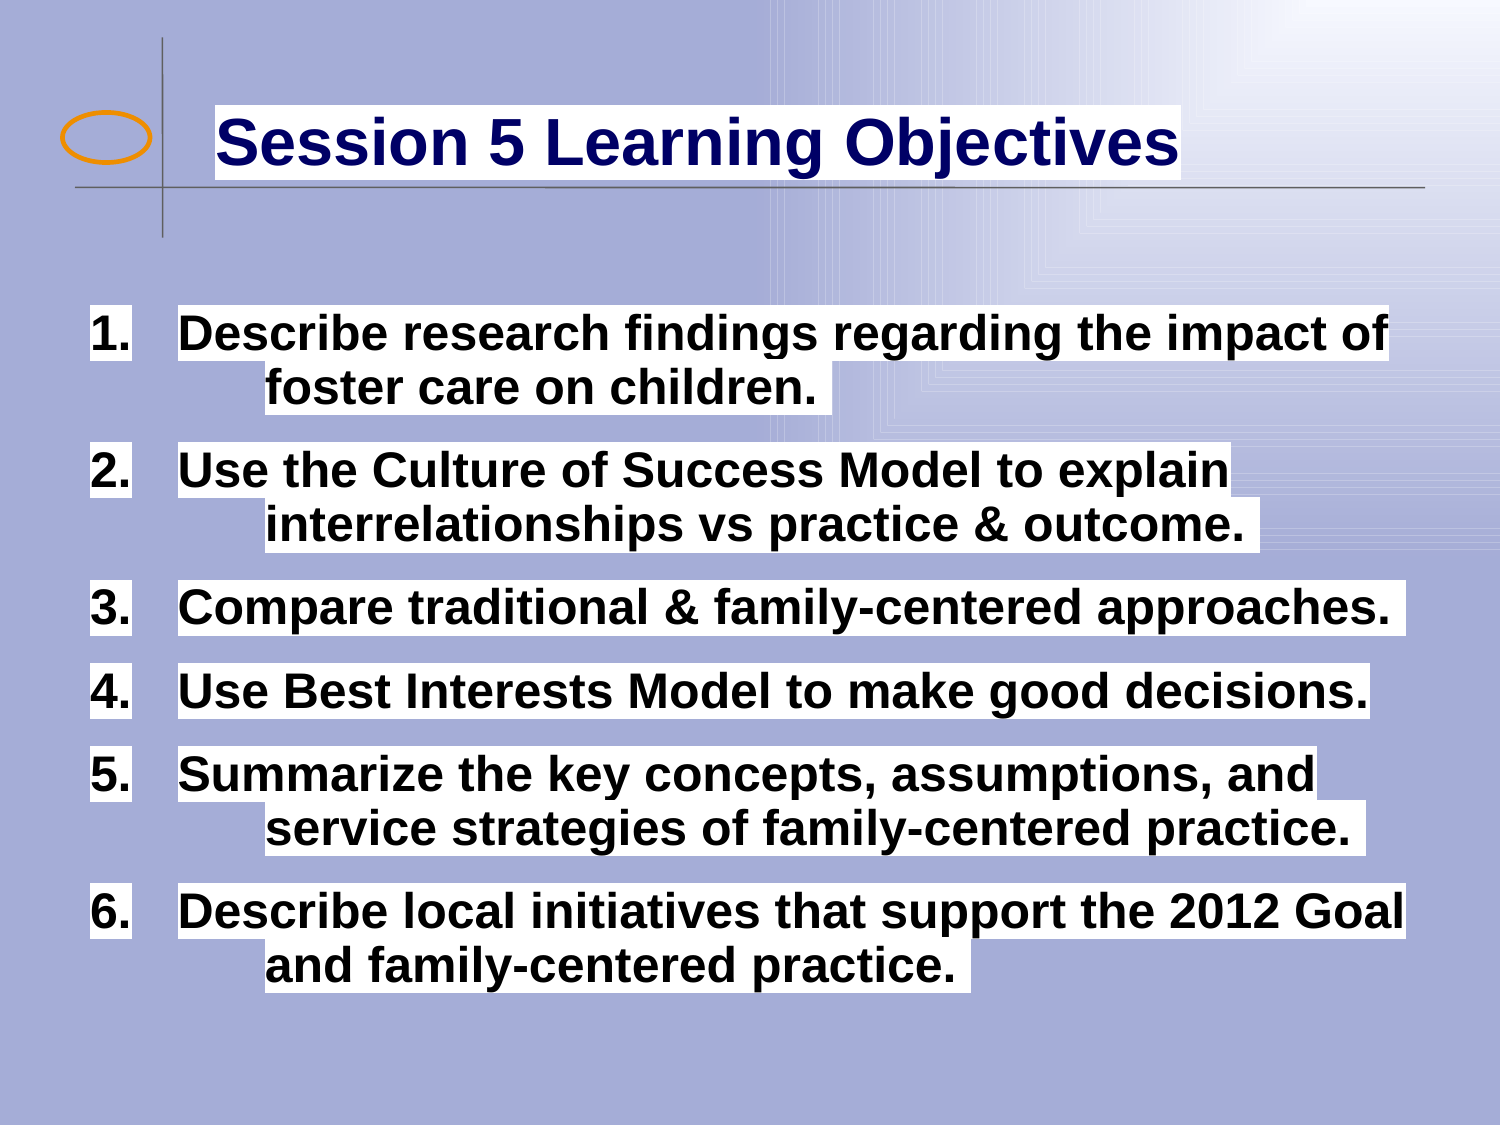

# Session 5 Learning Objectives
Describe research findings regarding the impact of foster care on children.
Use the Culture of Success Model to explain interrelationships vs practice & outcome.
Compare traditional & family-centered approaches.
Use Best Interests Model to make good decisions.
Summarize the key concepts, assumptions, and service strategies of family-centered practice.
Describe local initiatives that support the 2012 Goal and family-centered practice.